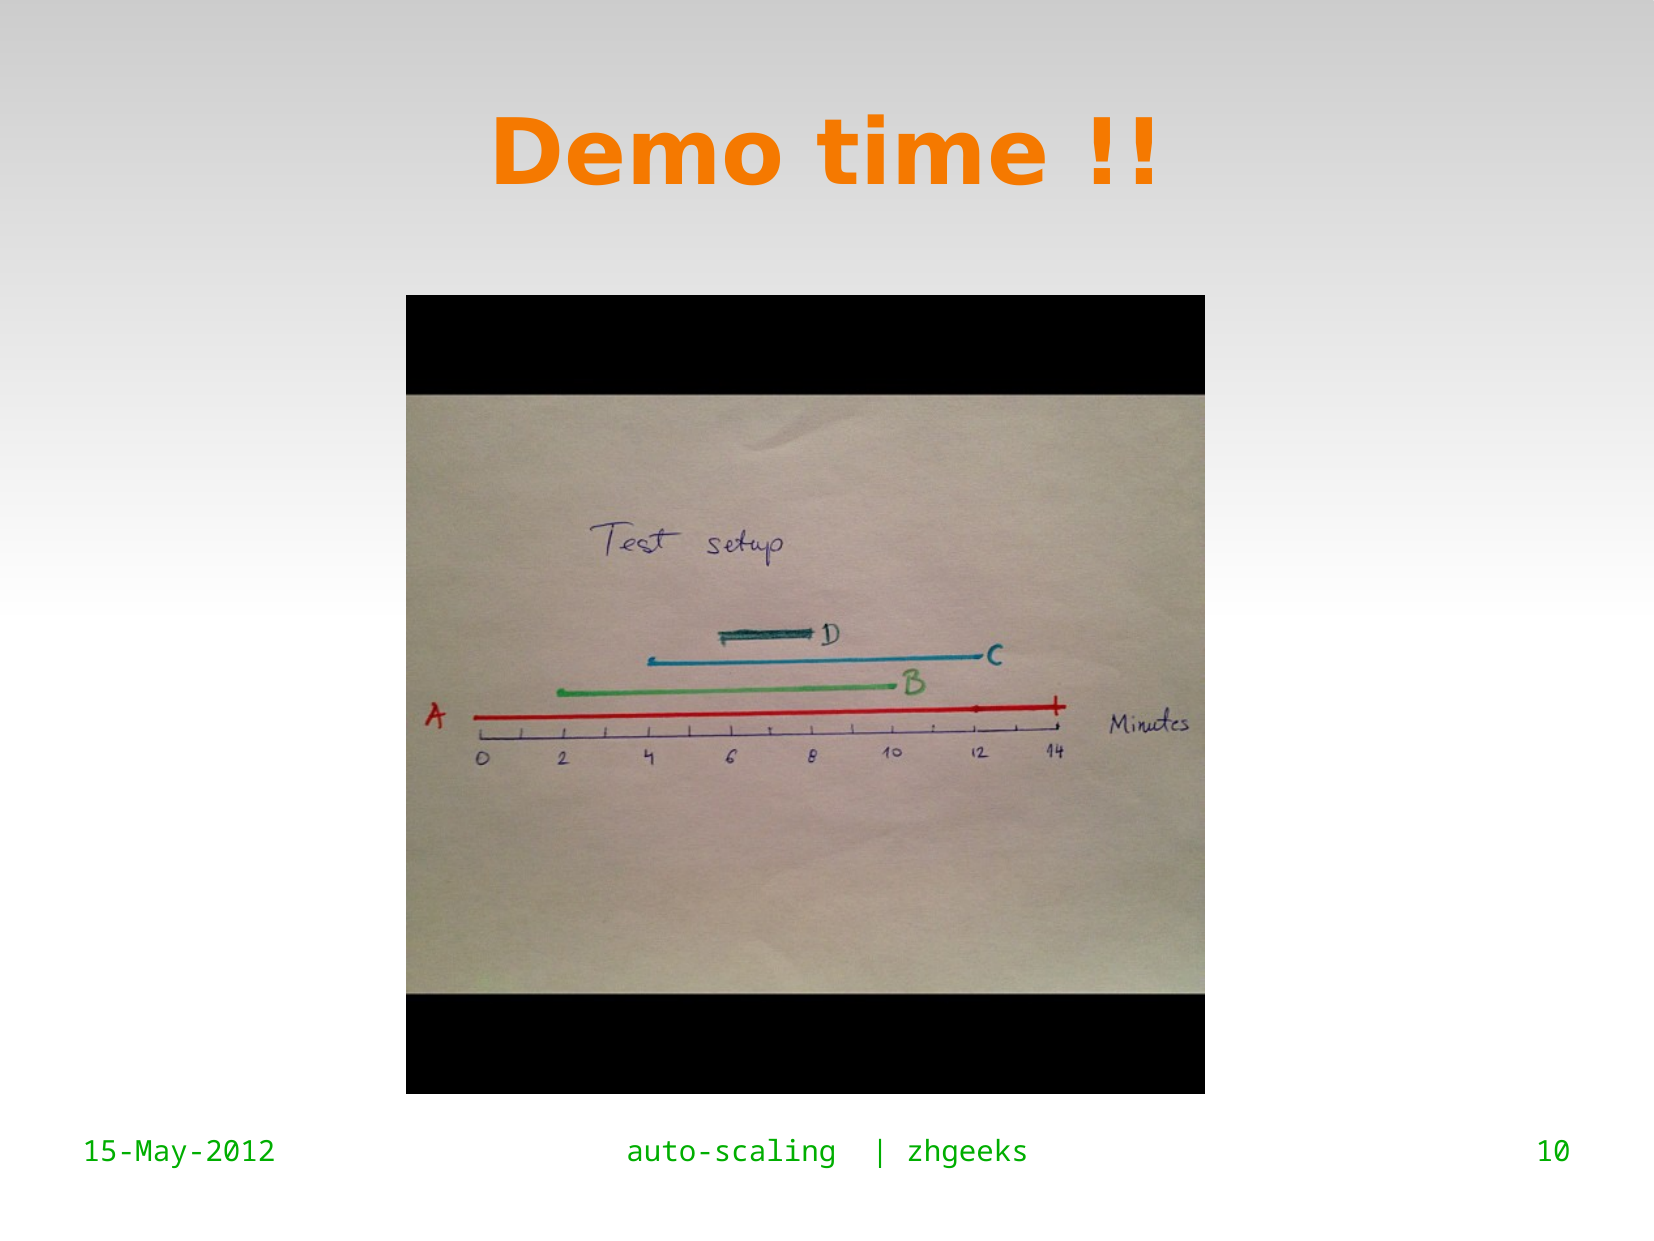

# Demo time !!
15-May-2012
auto-scaling | zhgeeks
10